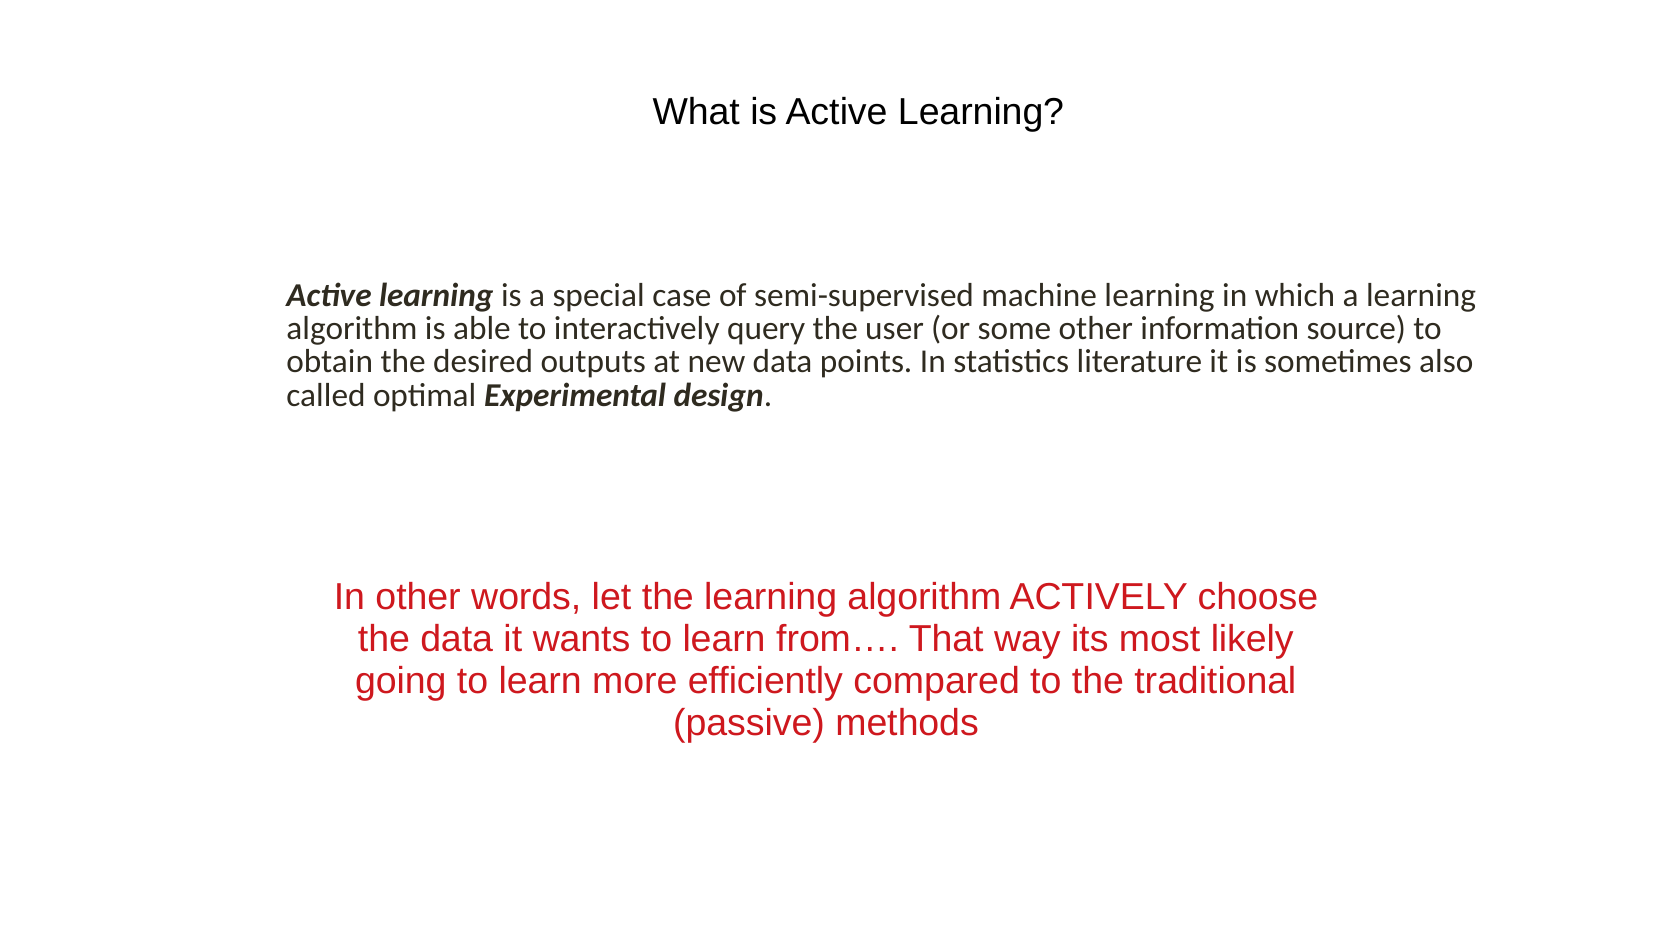

What is Active Learning?
Active learning is a special case of semi-supervised machine learning in which a learning algorithm is able to interactively query the user (or some other information source) to obtain the desired outputs at new data points. In statistics literature it is sometimes also called optimal Experimental design.
In other words, let the learning algorithm ACTIVELY choose the data it wants to learn from…. That way its most likely going to learn more efficiently compared to the traditional (passive) methods
4